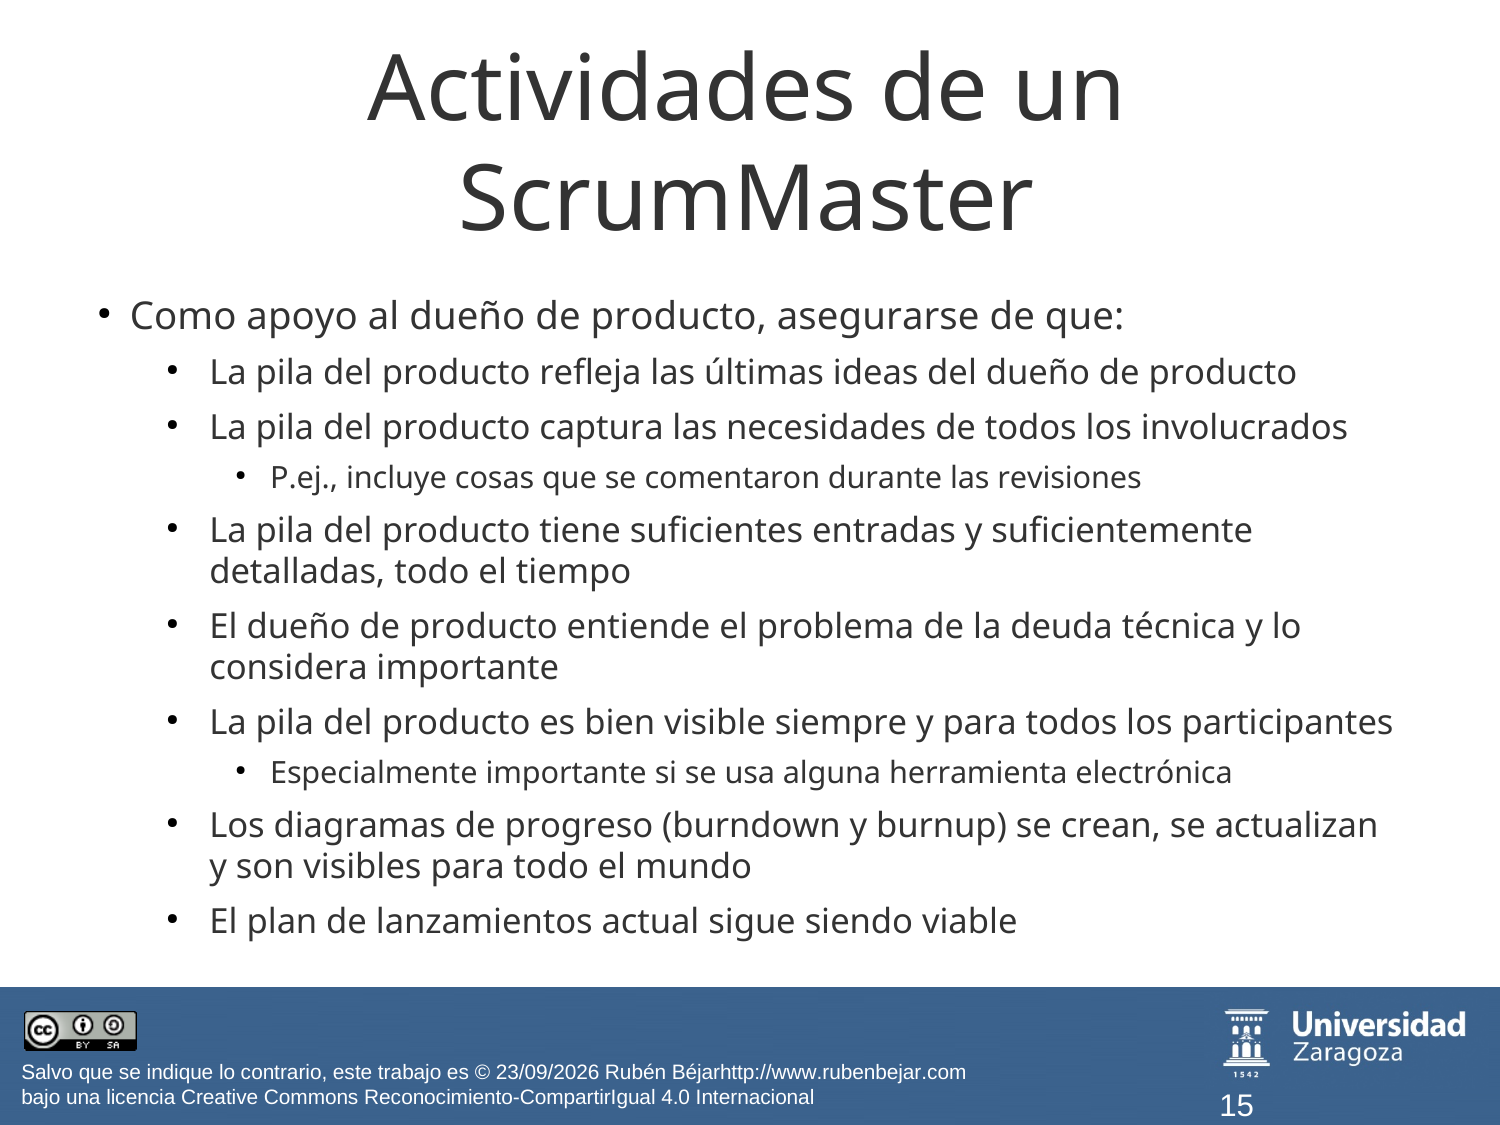

# Actividades de un ScrumMaster
Como apoyo al dueño de producto, asegurarse de que:
La pila del producto refleja las últimas ideas del dueño de producto
La pila del producto captura las necesidades de todos los involucrados
P.ej., incluye cosas que se comentaron durante las revisiones
La pila del producto tiene suficientes entradas y suficientemente detalladas, todo el tiempo
El dueño de producto entiende el problema de la deuda técnica y lo considera importante
La pila del producto es bien visible siempre y para todos los participantes
Especialmente importante si se usa alguna herramienta electrónica
Los diagramas de progreso (burndown y burnup) se crean, se actualizan y son visibles para todo el mundo
El plan de lanzamientos actual sigue siendo viable